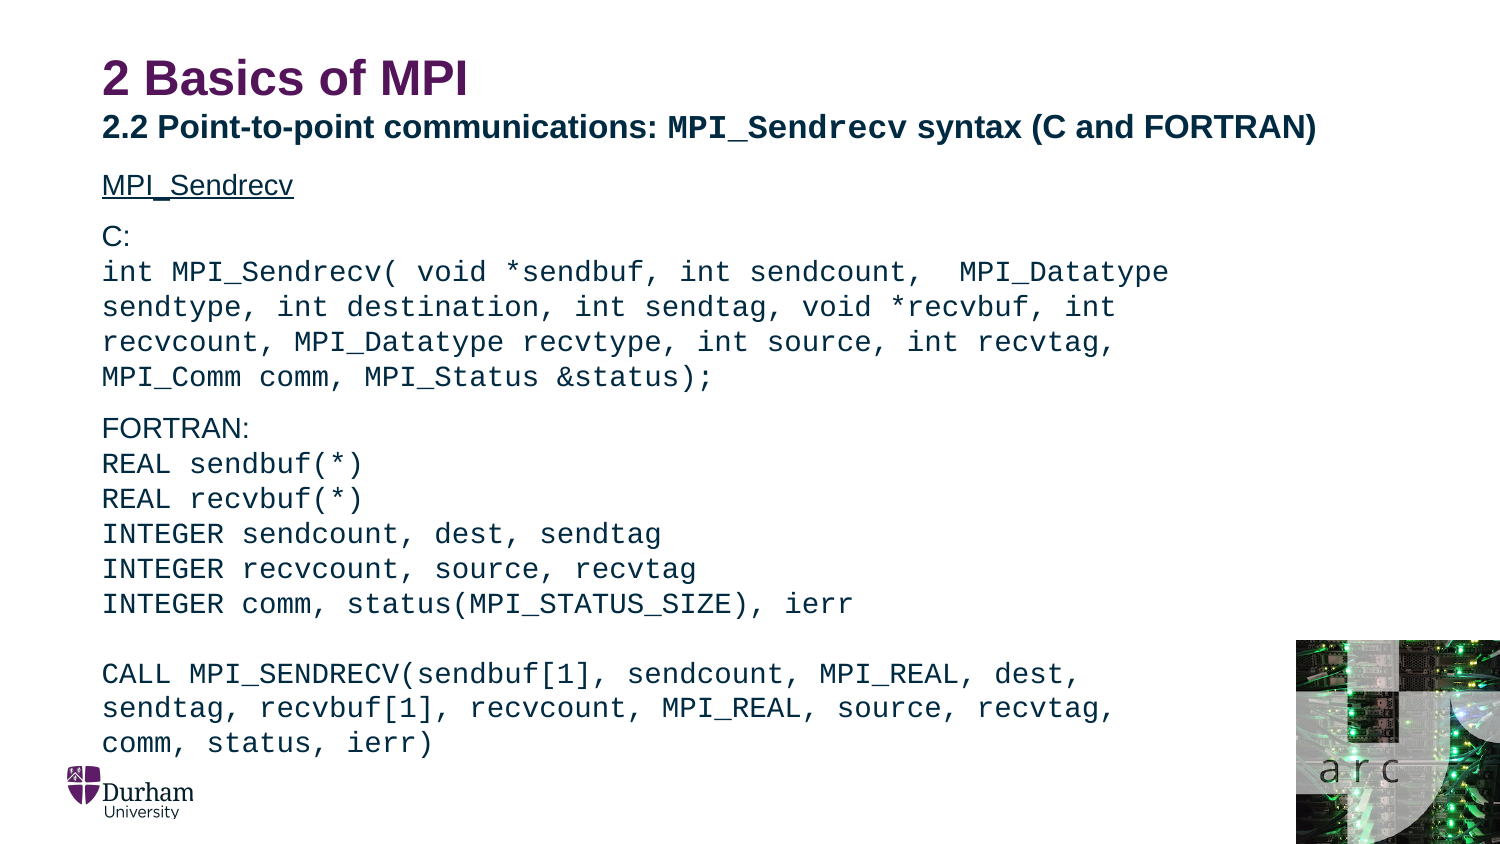

# 2 Basics of MPI 2.2 Point-to-point communications: MPI_Sendrecv syntax (C and FORTRAN)
MPI_Sendrecv
C:
int MPI_Sendrecv( void *sendbuf, int sendcount, MPI_Datatype sendtype, int destination, int sendtag, void *recvbuf, int recvcount, MPI_Datatype recvtype, int source, int recvtag, MPI_Comm comm, MPI_Status &status);
FORTRAN:
REAL sendbuf(*)
REAL recvbuf(*)
INTEGER sendcount, dest, sendtag
INTEGER recvcount, source, recvtag
INTEGER comm, status(MPI_STATUS_SIZE), ierr
CALL MPI_SENDRECV(sendbuf[1], sendcount, MPI_REAL, dest, sendtag, recvbuf[1], recvcount, MPI_REAL, source, recvtag, comm, status, ierr)